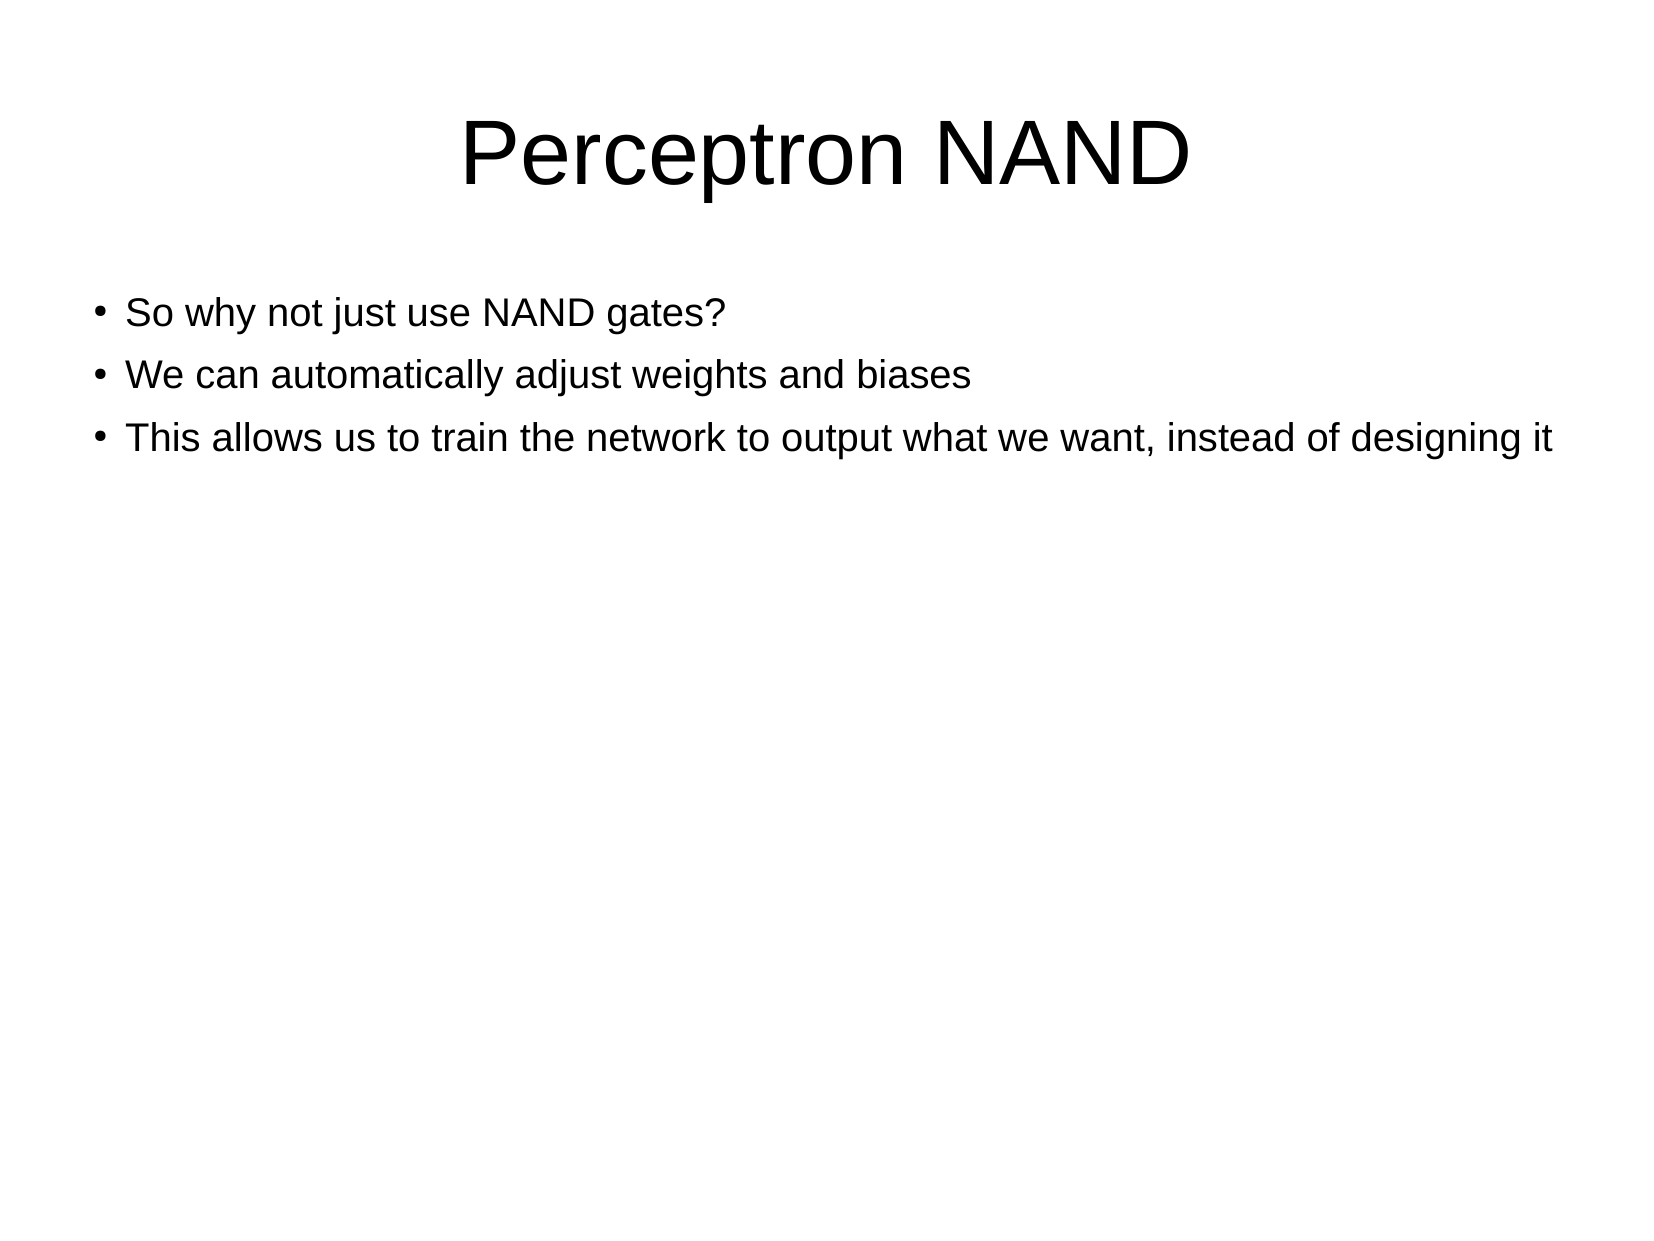

# Perceptron NAND
So why not just use NAND gates?
We can automatically adjust weights and biases
This allows us to train the network to output what we want, instead of designing it